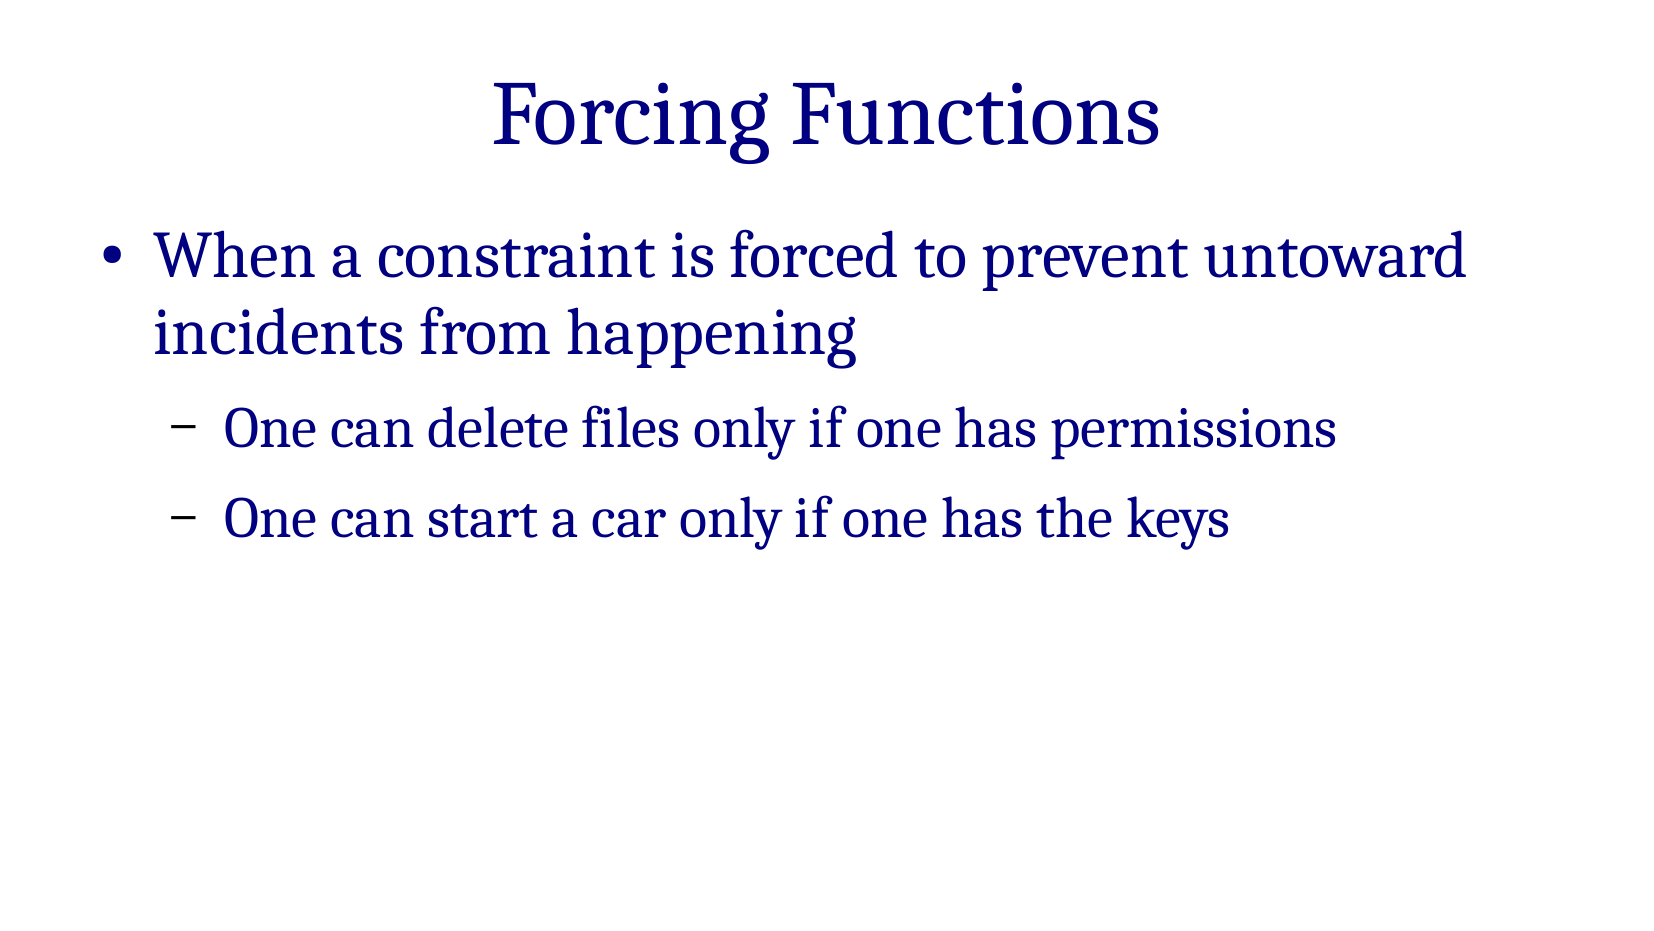

# Forcing Functions
When a constraint is forced to prevent untoward incidents from happening
One can delete files only if one has permissions
One can start a car only if one has the keys